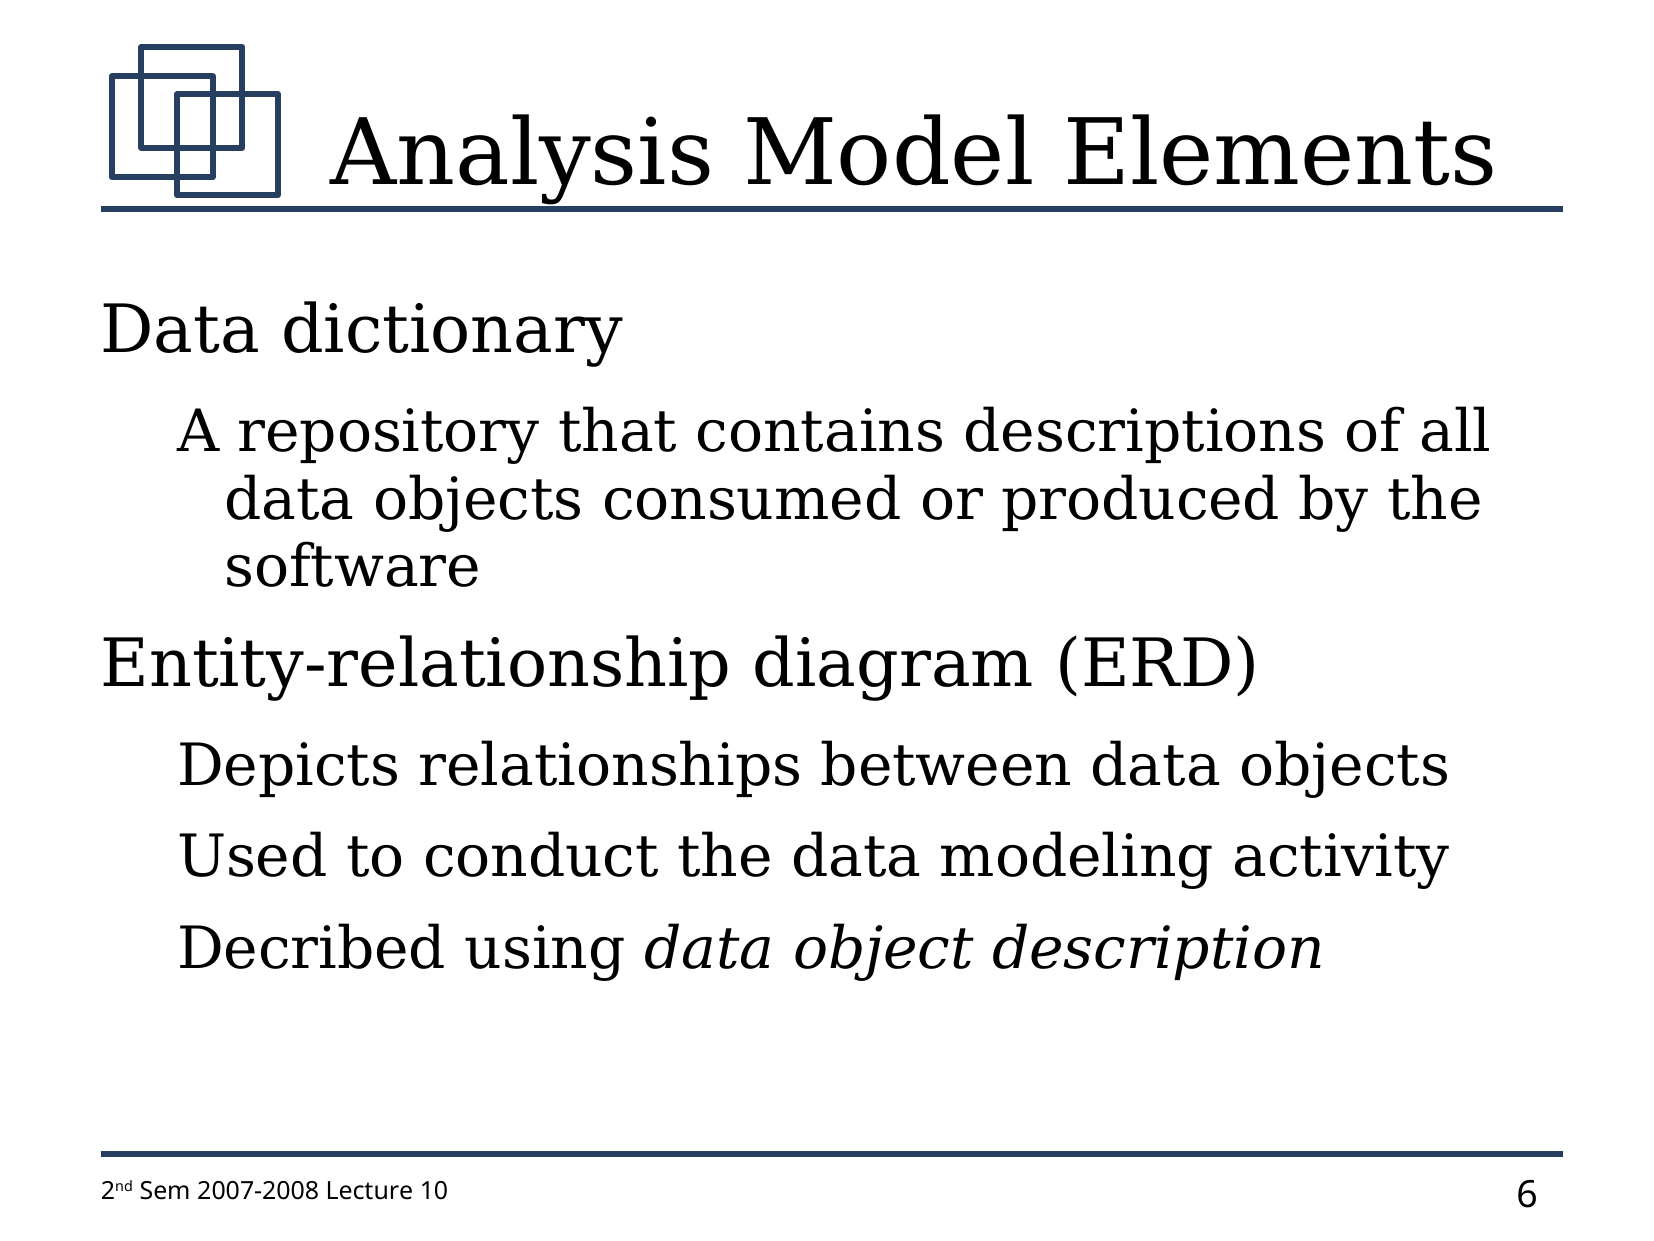

# Analysis Model Elements
Data dictionary
A repository that contains descriptions of all data objects consumed or produced by the software
Entity-relationship diagram (ERD)
Depicts relationships between data objects
Used to conduct the data modeling activity
Decribed using data object description